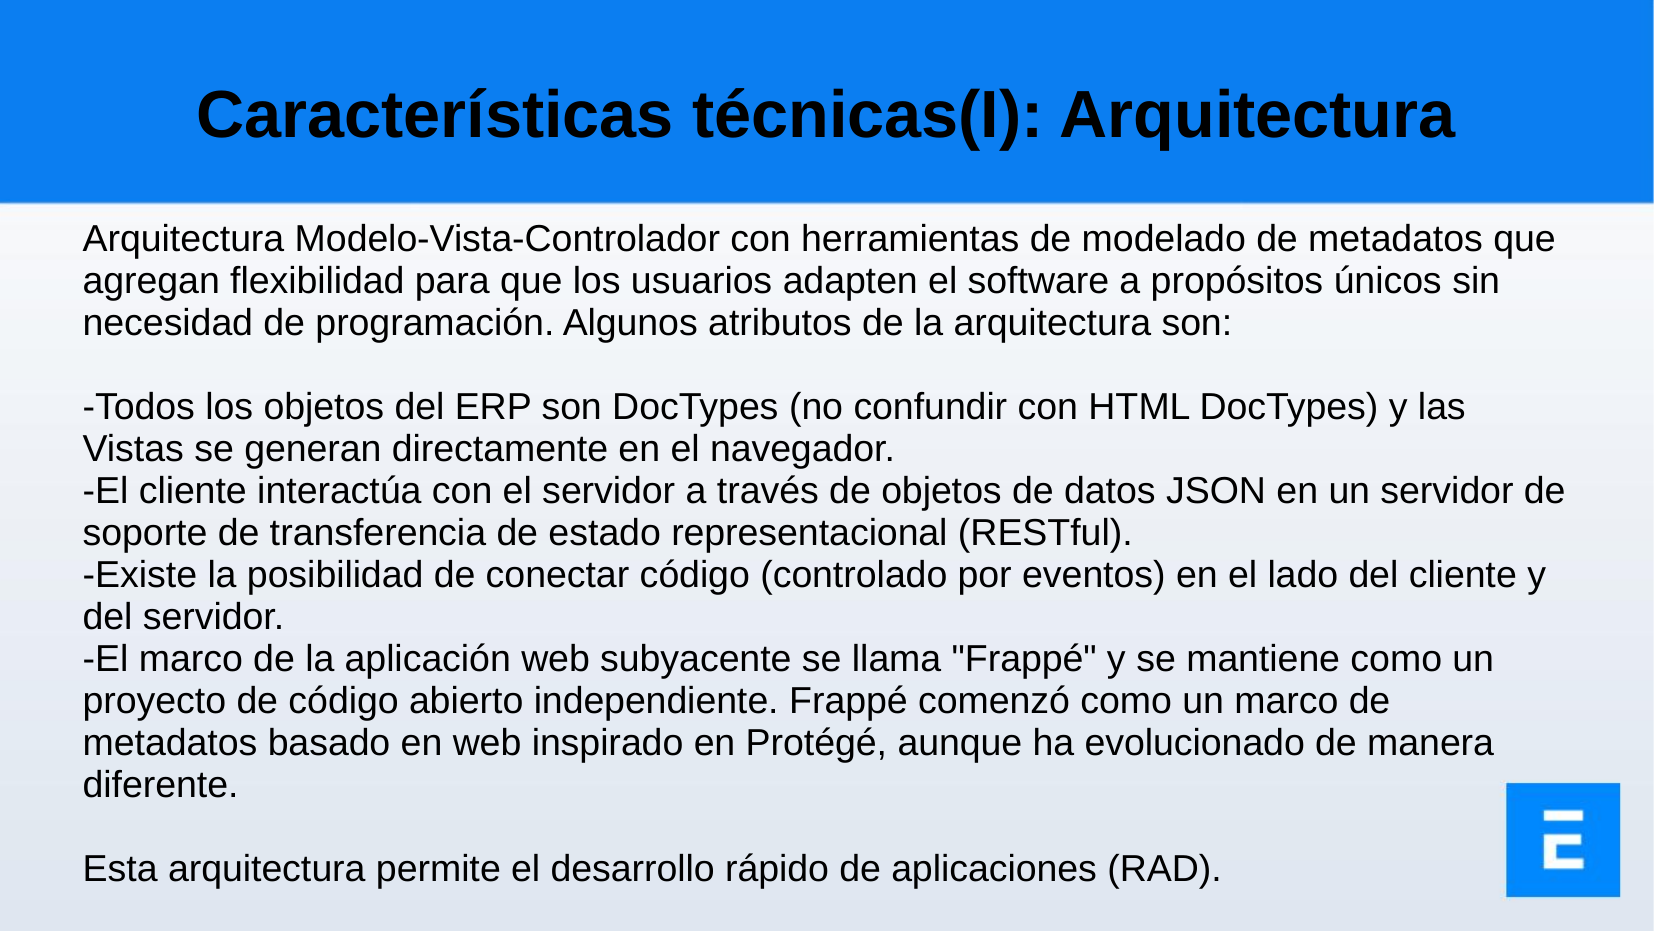

# Características técnicas(I): Arquitectura
Arquitectura Modelo-Vista-Controlador con herramientas de modelado de metadatos que agregan flexibilidad para que los usuarios adapten el software a propósitos únicos sin necesidad de programación. Algunos atributos de la arquitectura son:
-Todos los objetos del ERP son DocTypes (no confundir con HTML DocTypes) y las 		Vistas se generan directamente en el navegador.
-El cliente interactúa con el servidor a través de objetos de datos JSON en un servidor de soporte de transferencia de estado representacional (RESTful).
-Existe la posibilidad de conectar código (controlado por eventos) en el lado del cliente y del servidor.
-El marco de la aplicación web subyacente se llama "Frappé" y se mantiene como un proyecto de código abierto independiente. Frappé comenzó como un marco de metadatos basado en web inspirado en Protégé, aunque ha evolucionado de manera diferente.
Esta arquitectura permite el desarrollo rápido de aplicaciones (RAD).